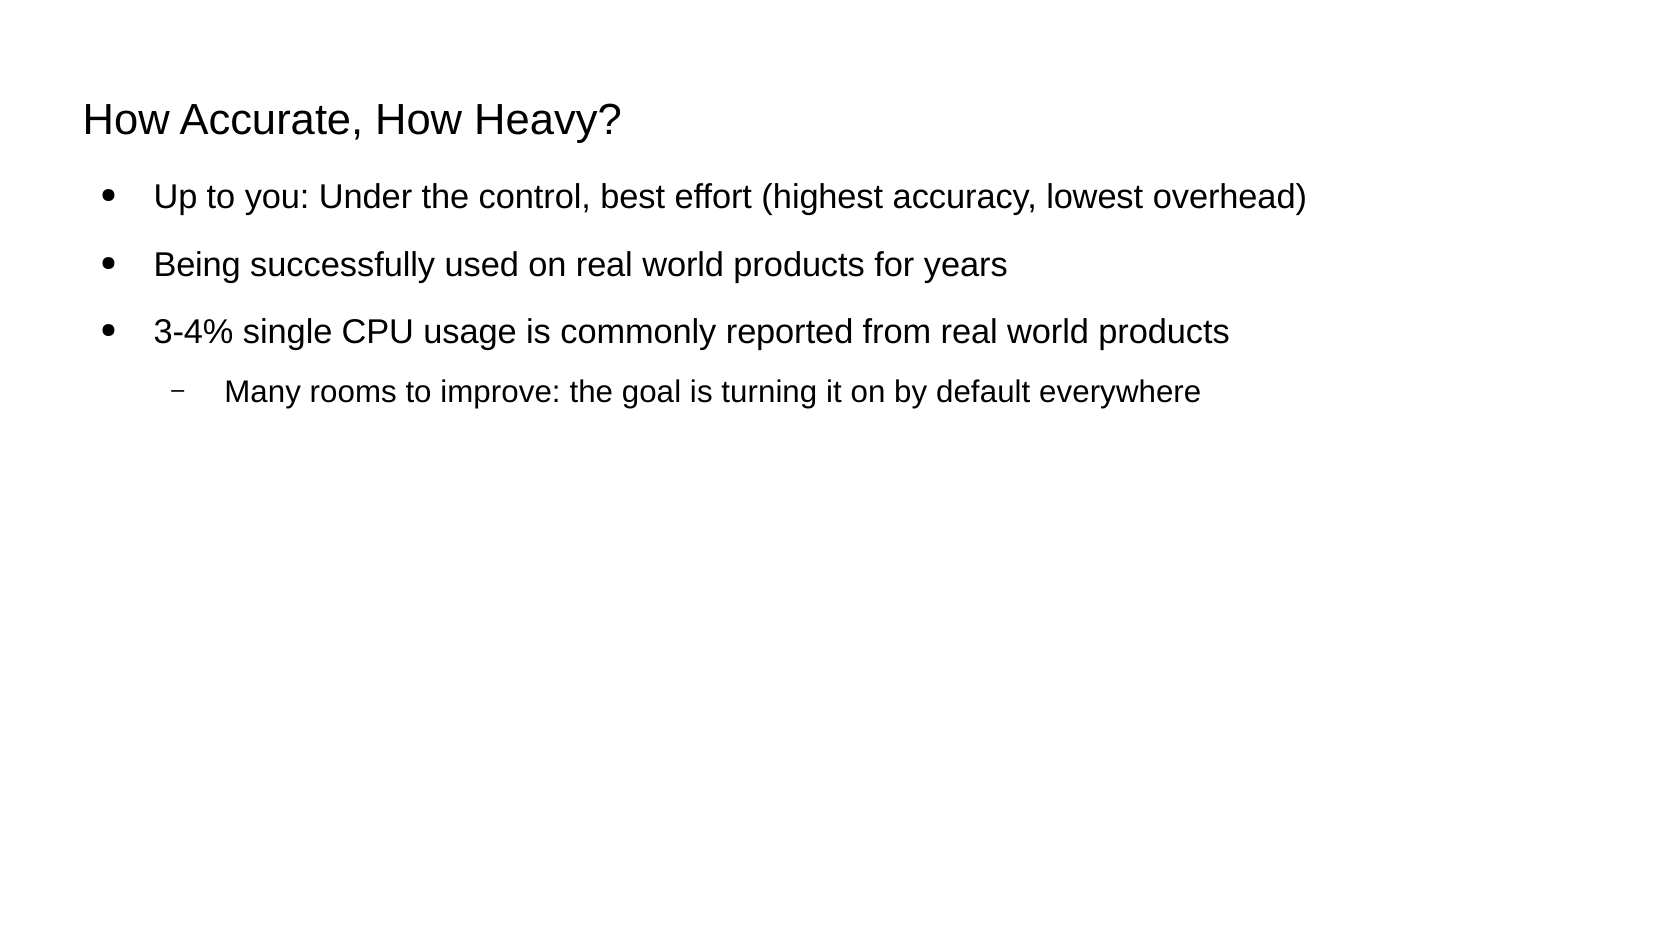

# How Accurate, How Heavy?
Up to you: Under the control, best effort (highest accuracy, lowest overhead)
Being successfully used on real world products for years
3-4% single CPU usage is commonly reported from real world products
Many rooms to improve: the goal is turning it on by default everywhere